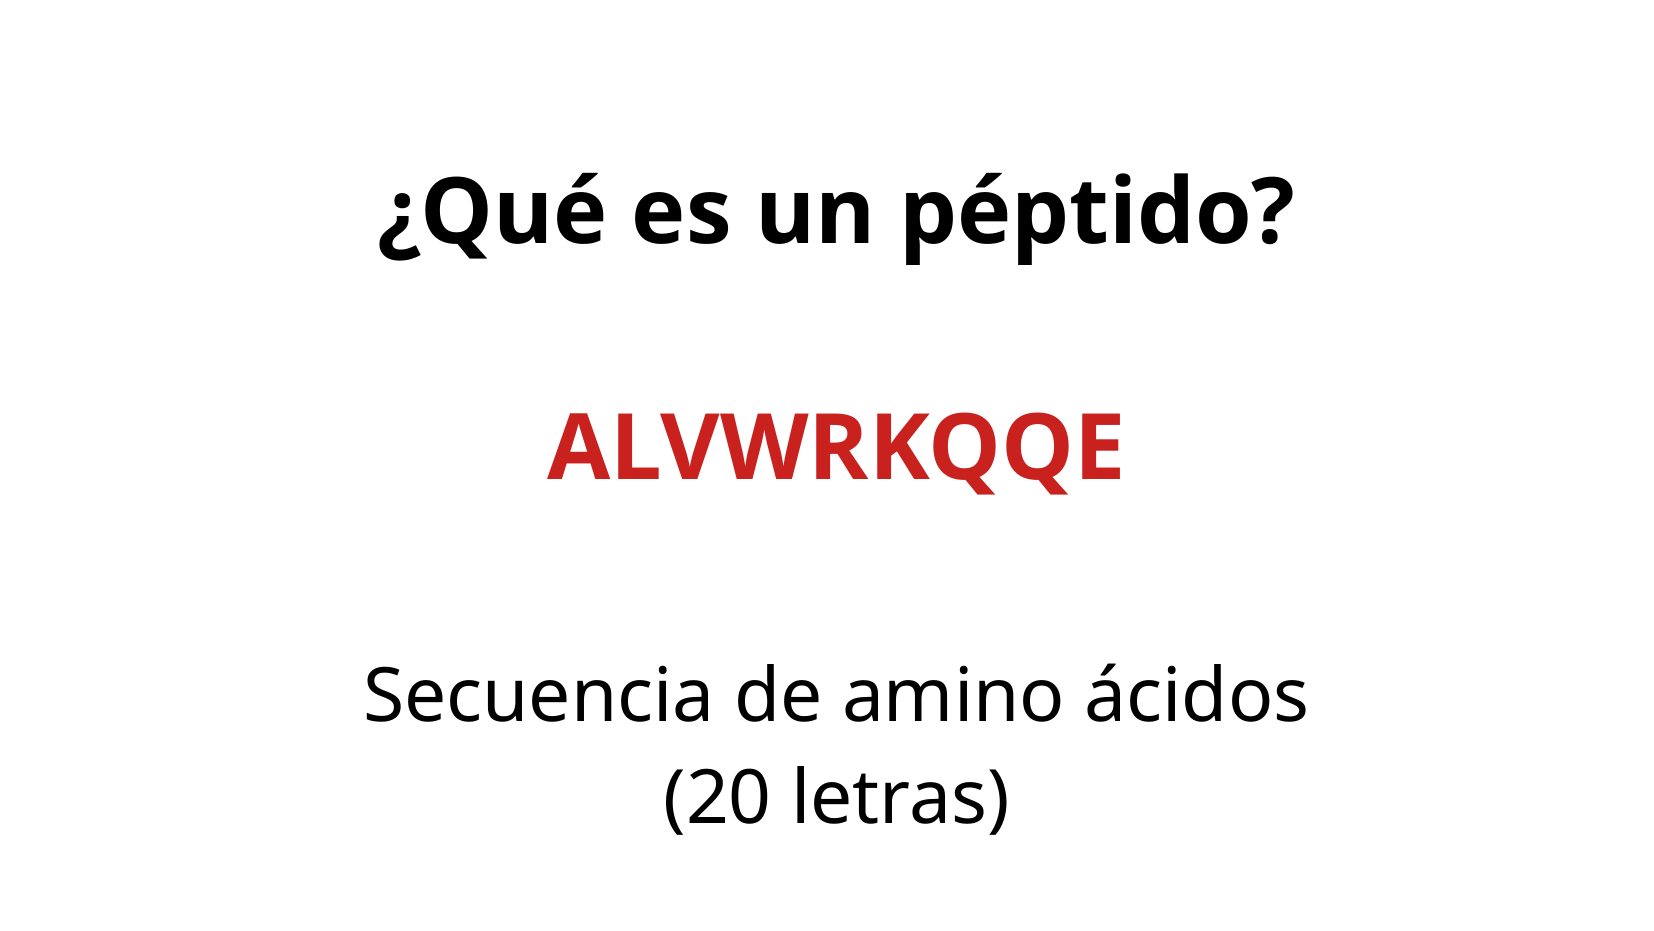

¿Qué es un péptido?
ALVWRKQQE
Secuencia de amino ácidos
(20 letras)